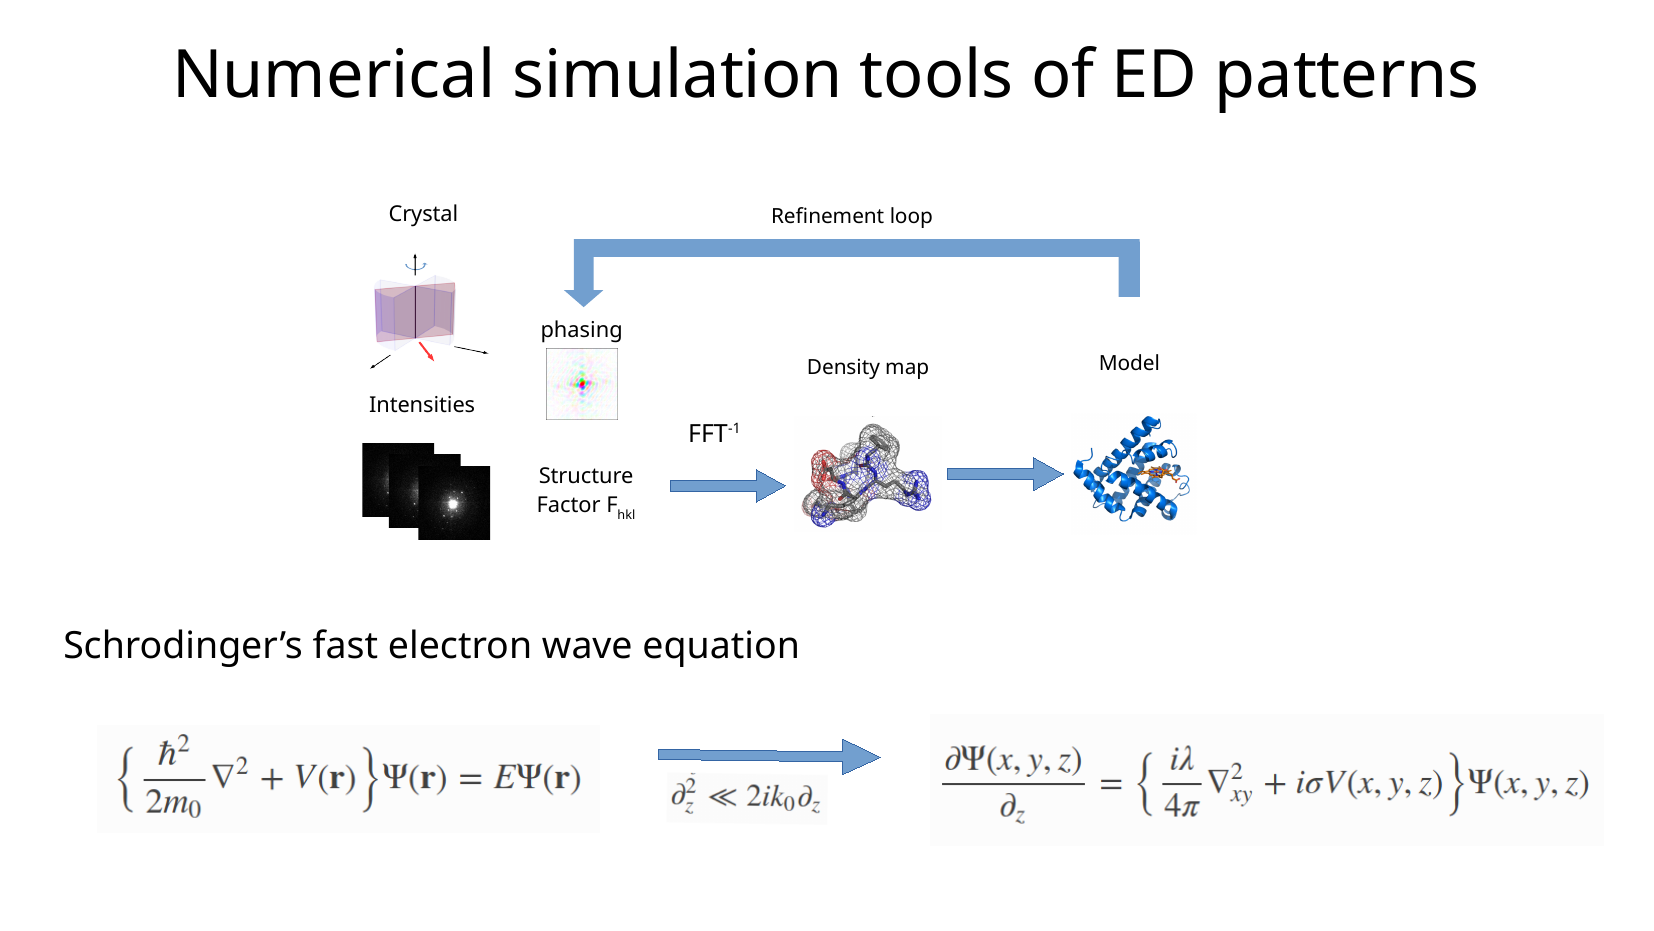

# Numerical simulation tools of ED patterns
Crystal
Refinement loop
phasing
Model
Density map
Intensities
FFT-1
Structure Factor Fhkl
Schrodinger’s fast electron wave equation